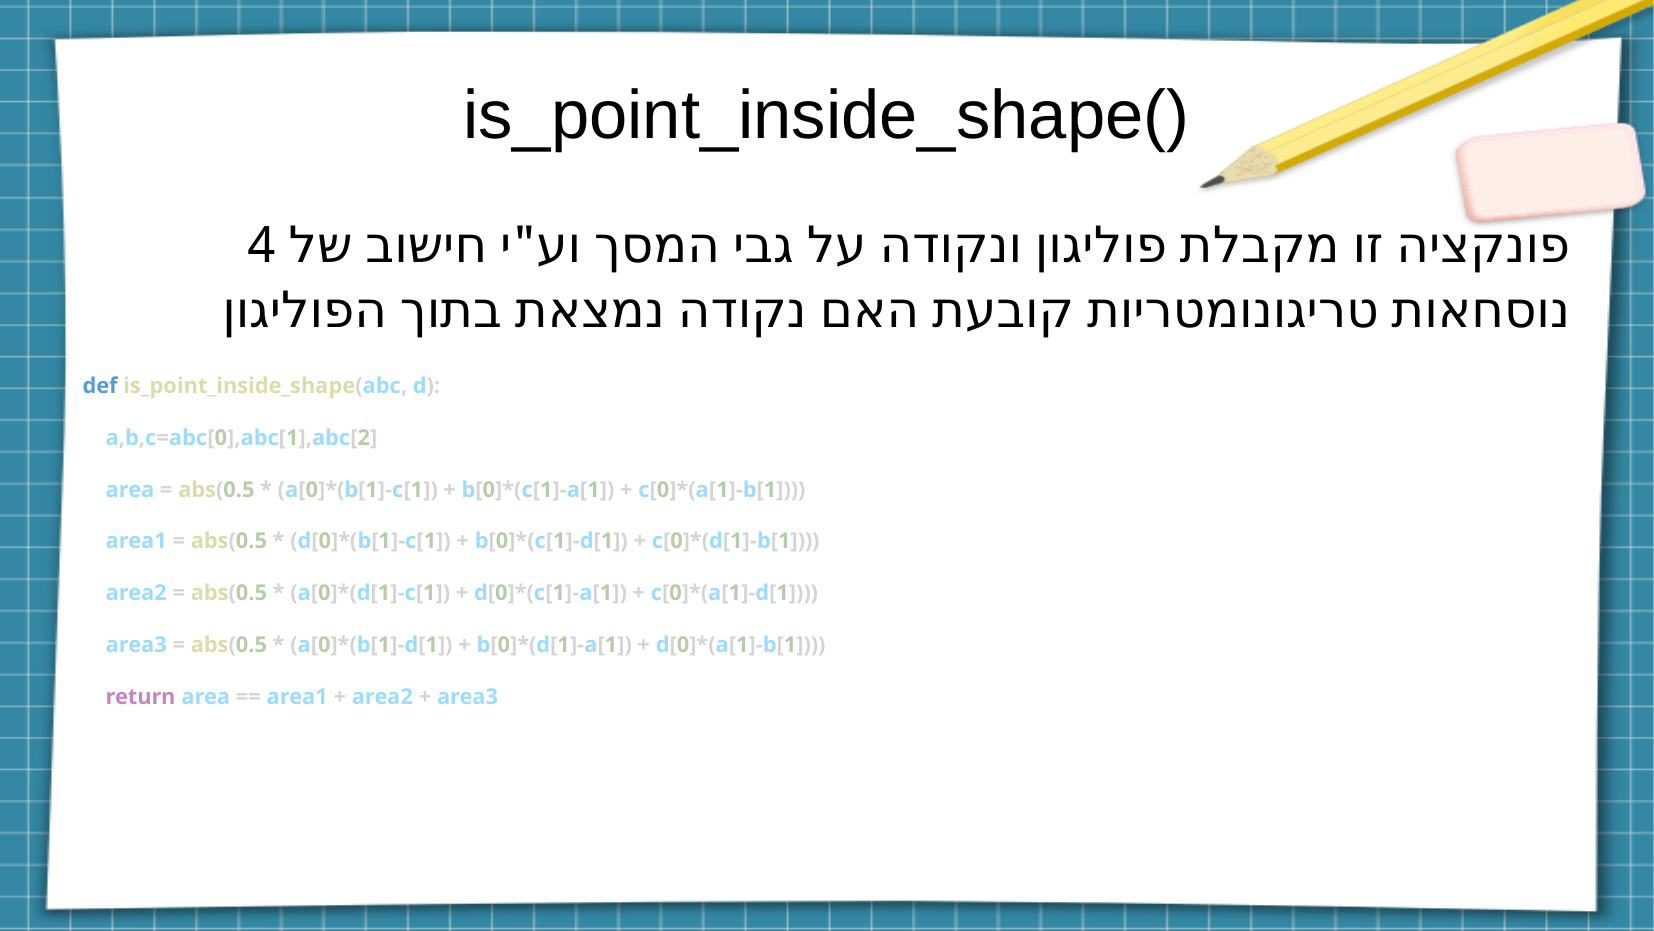

# is_point_inside_shape()
פונקציה זו מקבלת פוליגון ונקודה על גבי המסך וע"י חישוב של 4 נוסחאות טריגונומטריות קובעת האם נקודה נמצאת בתוך הפוליגון
def is_point_inside_shape(abc, d):
 a,b,c=abc[0],abc[1],abc[2]
 area = abs(0.5 * (a[0]*(b[1]-c[1]) + b[0]*(c[1]-a[1]) + c[0]*(a[1]-b[1])))
 area1 = abs(0.5 * (d[0]*(b[1]-c[1]) + b[0]*(c[1]-d[1]) + c[0]*(d[1]-b[1])))
 area2 = abs(0.5 * (a[0]*(d[1]-c[1]) + d[0]*(c[1]-a[1]) + c[0]*(a[1]-d[1])))
 area3 = abs(0.5 * (a[0]*(b[1]-d[1]) + b[0]*(d[1]-a[1]) + d[0]*(a[1]-b[1])))
 return area == area1 + area2 + area3